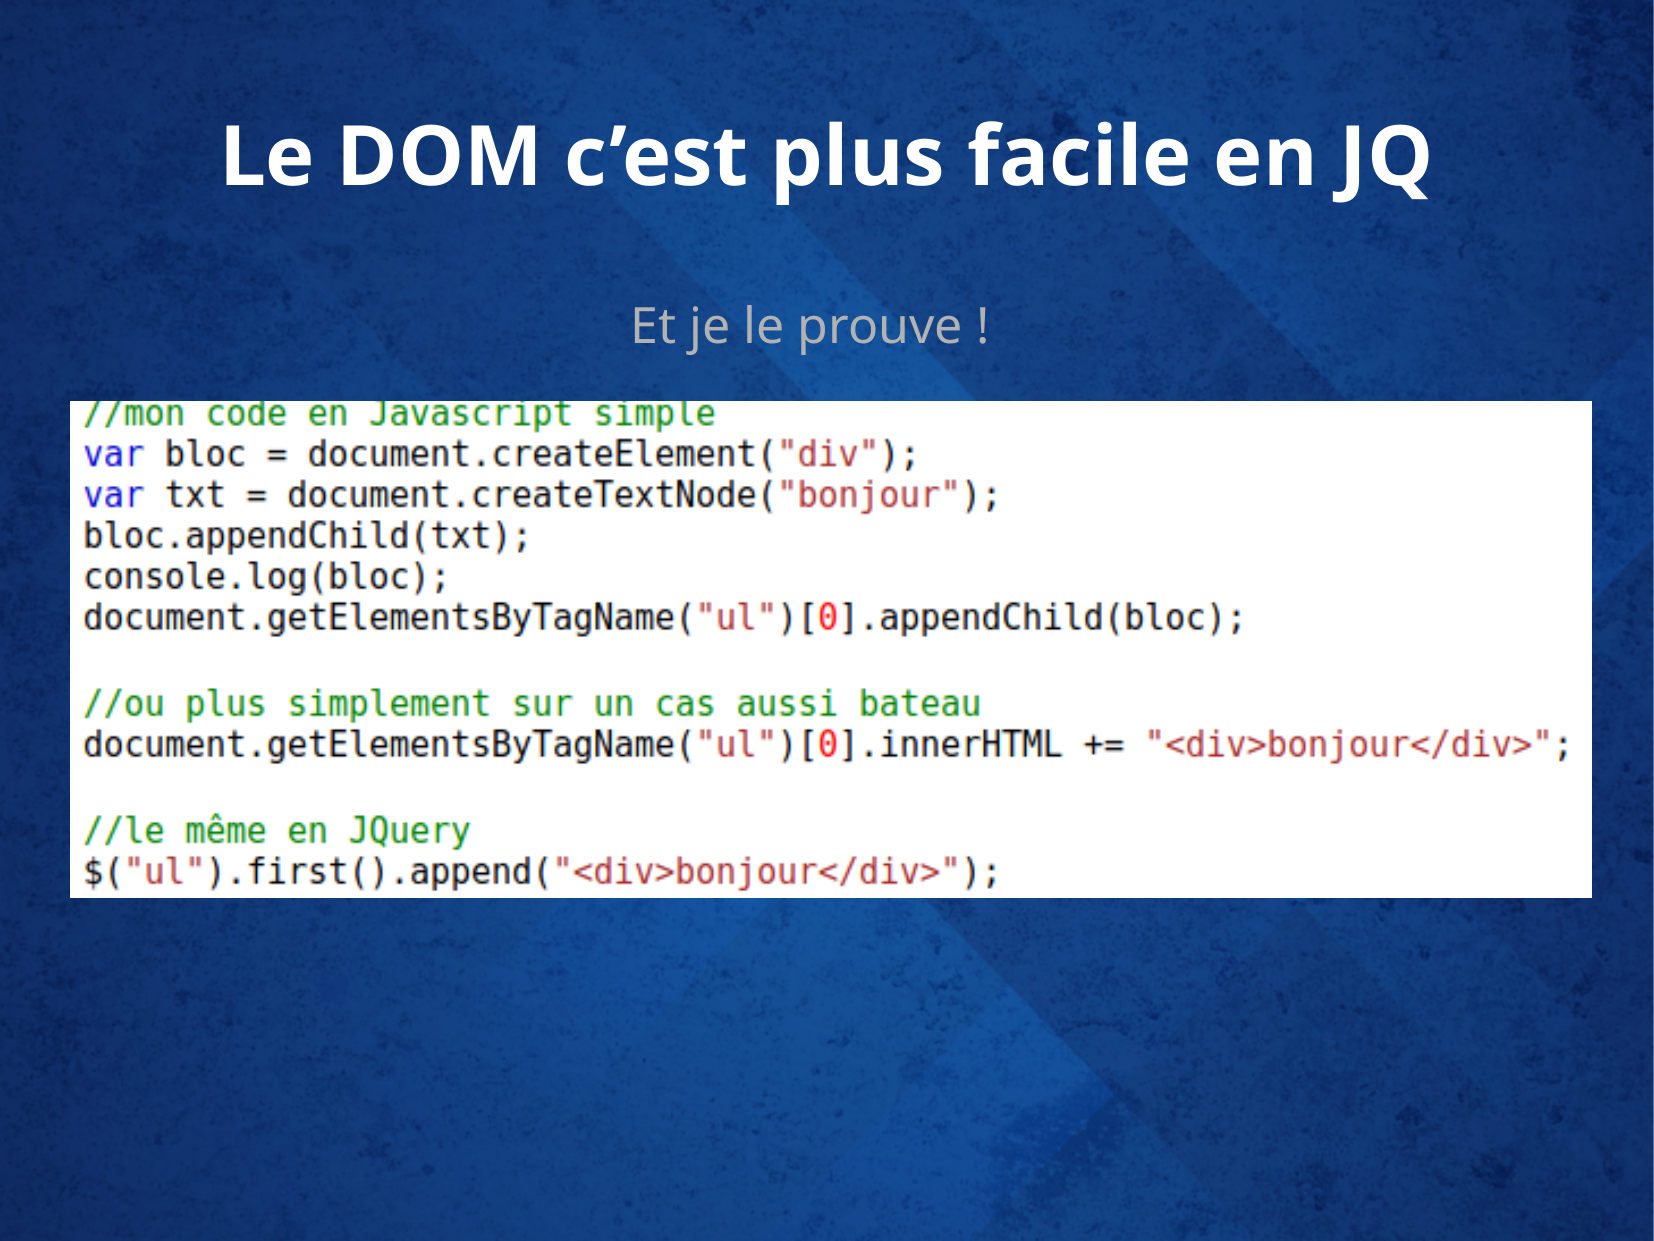

# Le DOM c’est plus facile en JQ
Et je le prouve !